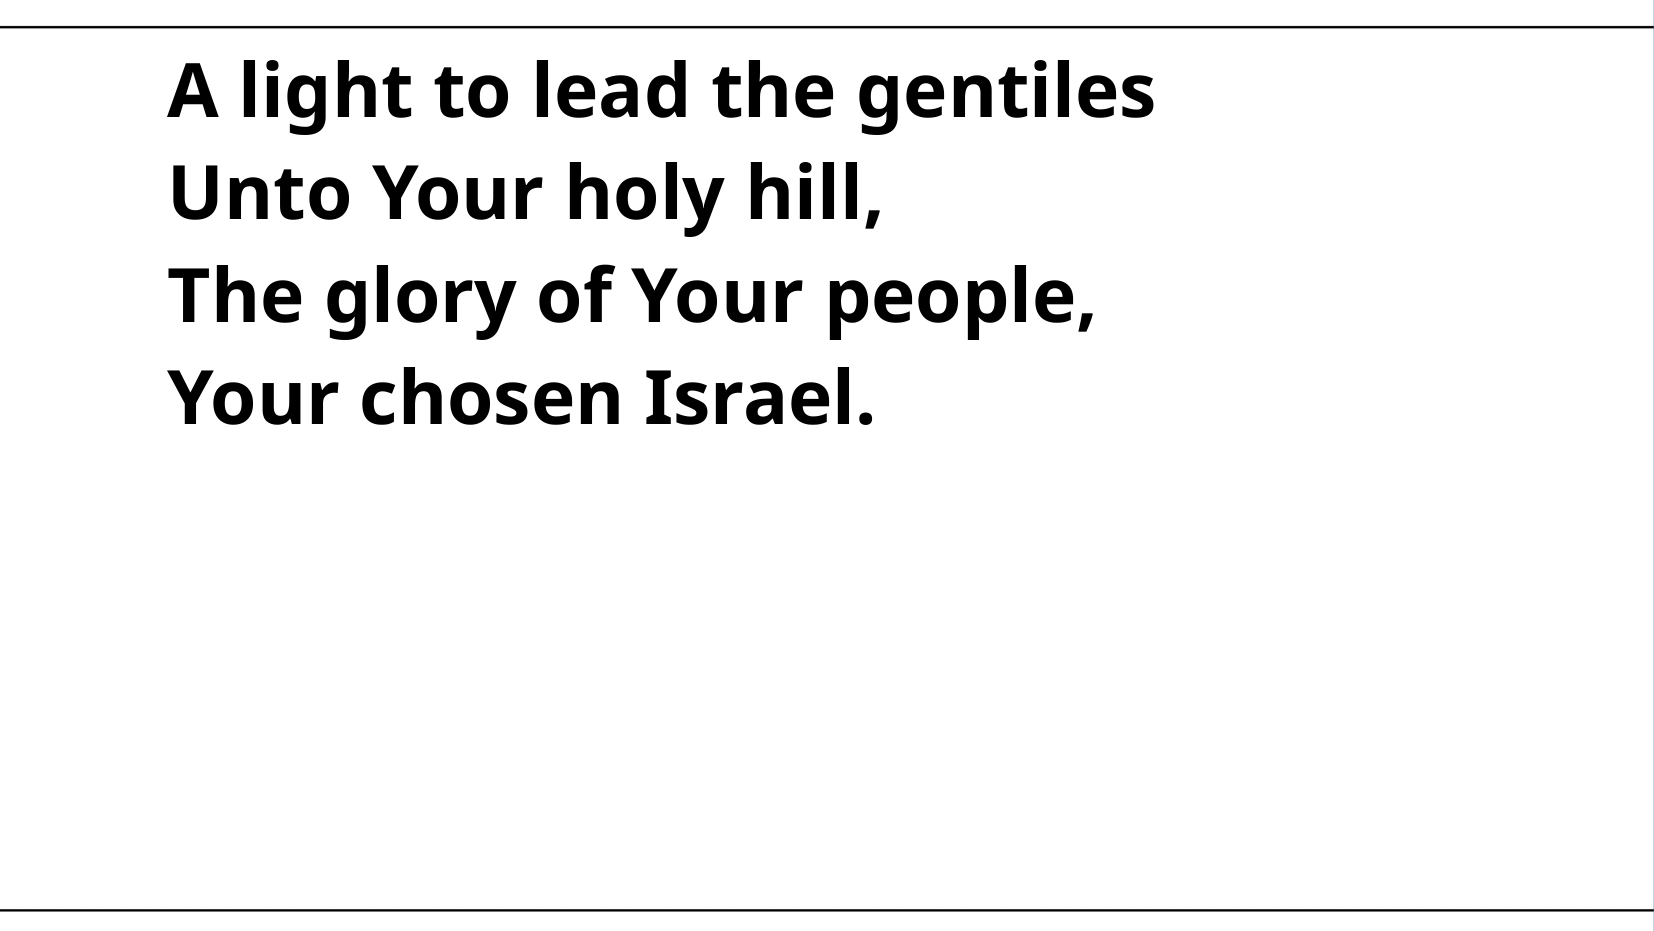

A light to lead the gentiles
 Unto Your holy hill,
 The glory of Your people,
 Your chosen Israel.